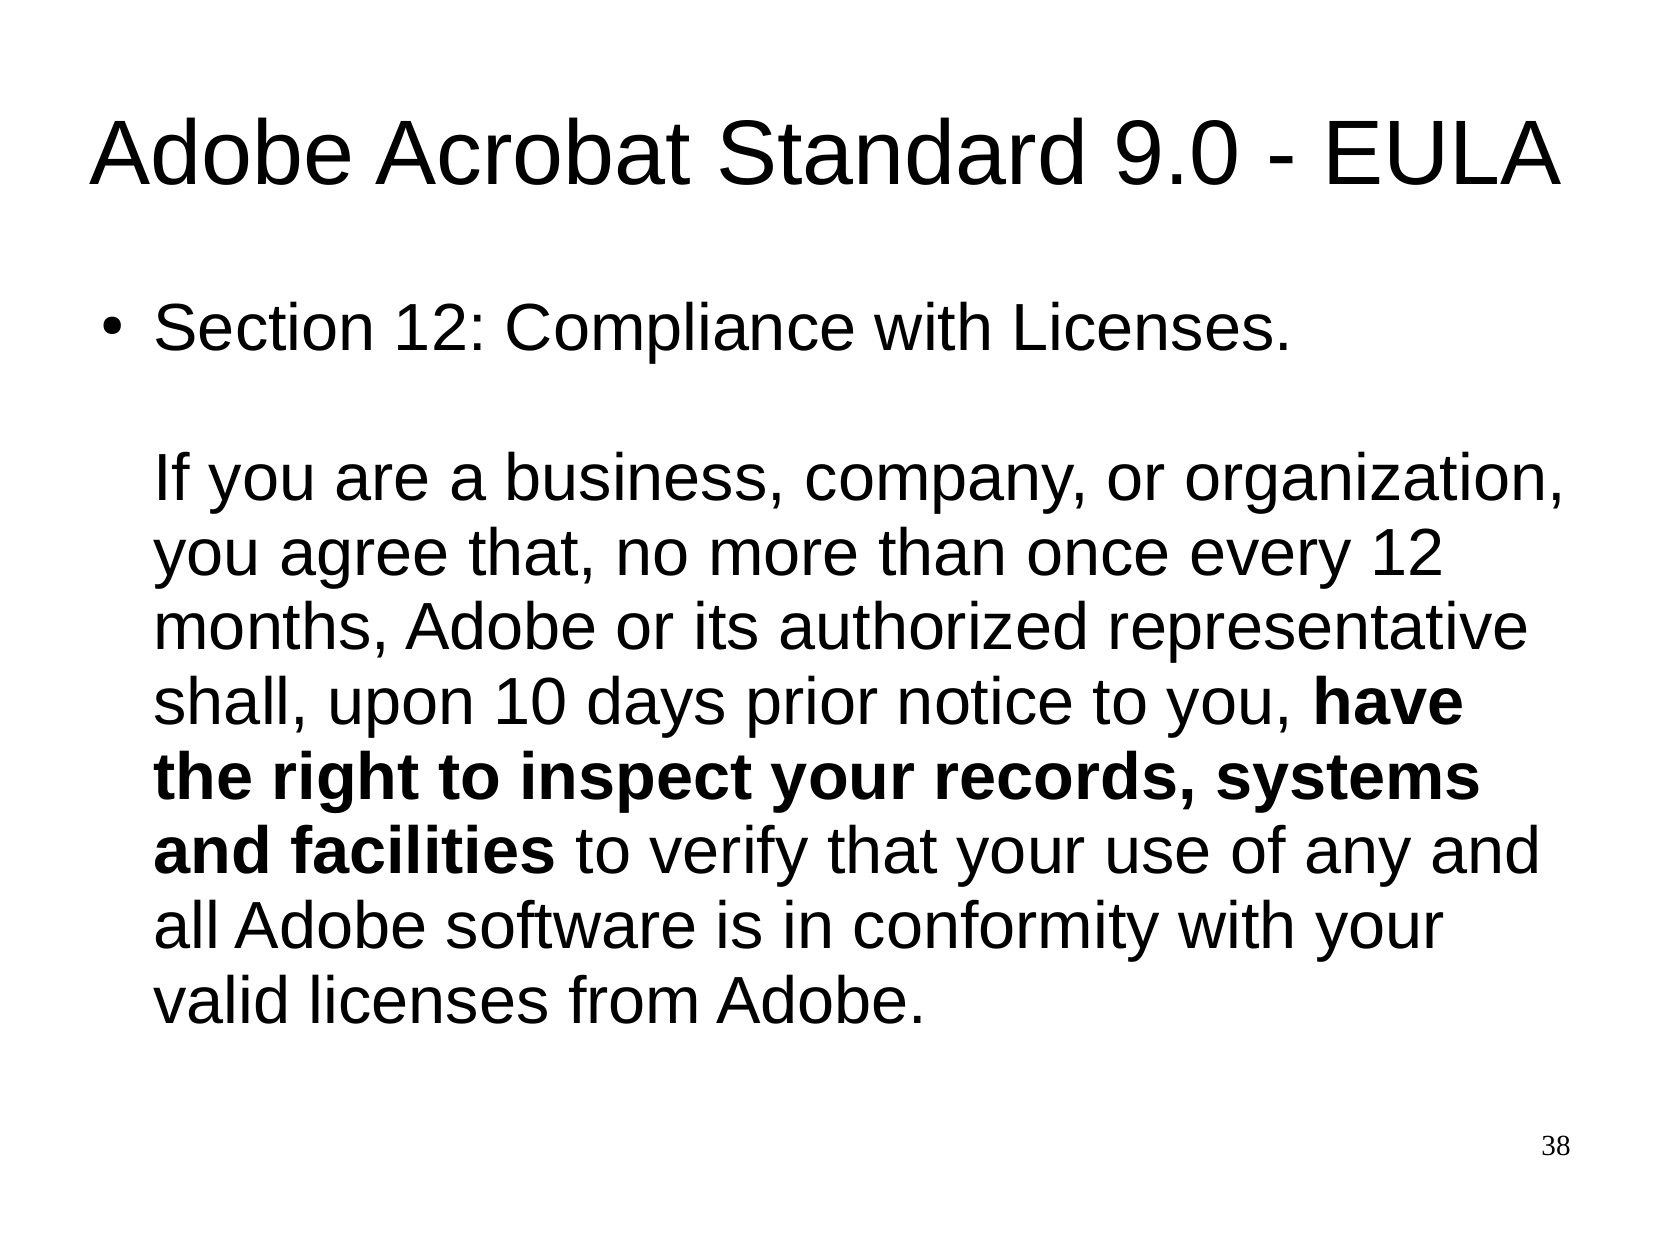

# Adobe Acrobat Standard 9.0 - EULA
Section 12: Compliance with Licenses.
If you are a business, company, or organization, you agree that, no more than once every 12 months, Adobe or its authorized representative shall, upon 10 days prior notice to you, have the right to inspect your records, systems and facilities to verify that your use of any and all Adobe software is in conformity with your valid licenses from Adobe.
38